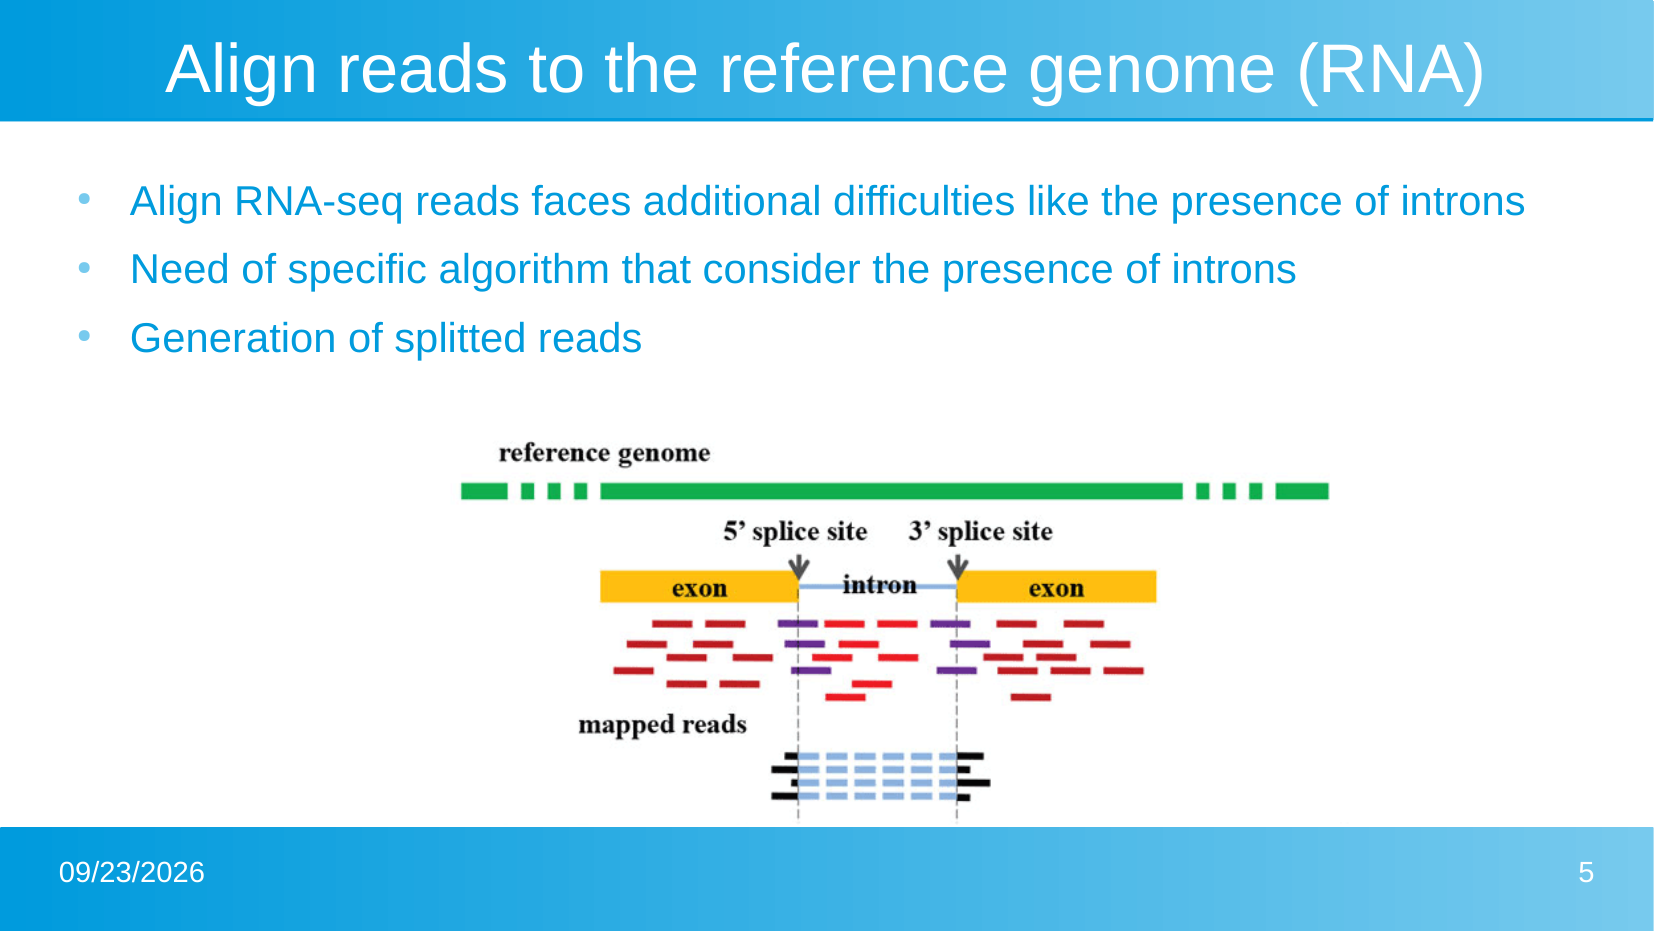

# Align reads to the reference genome (RNA)
Align RNA-seq reads faces additional difficulties like the presence of introns
Need of specific algorithm that consider the presence of introns
Generation of splitted reads
5